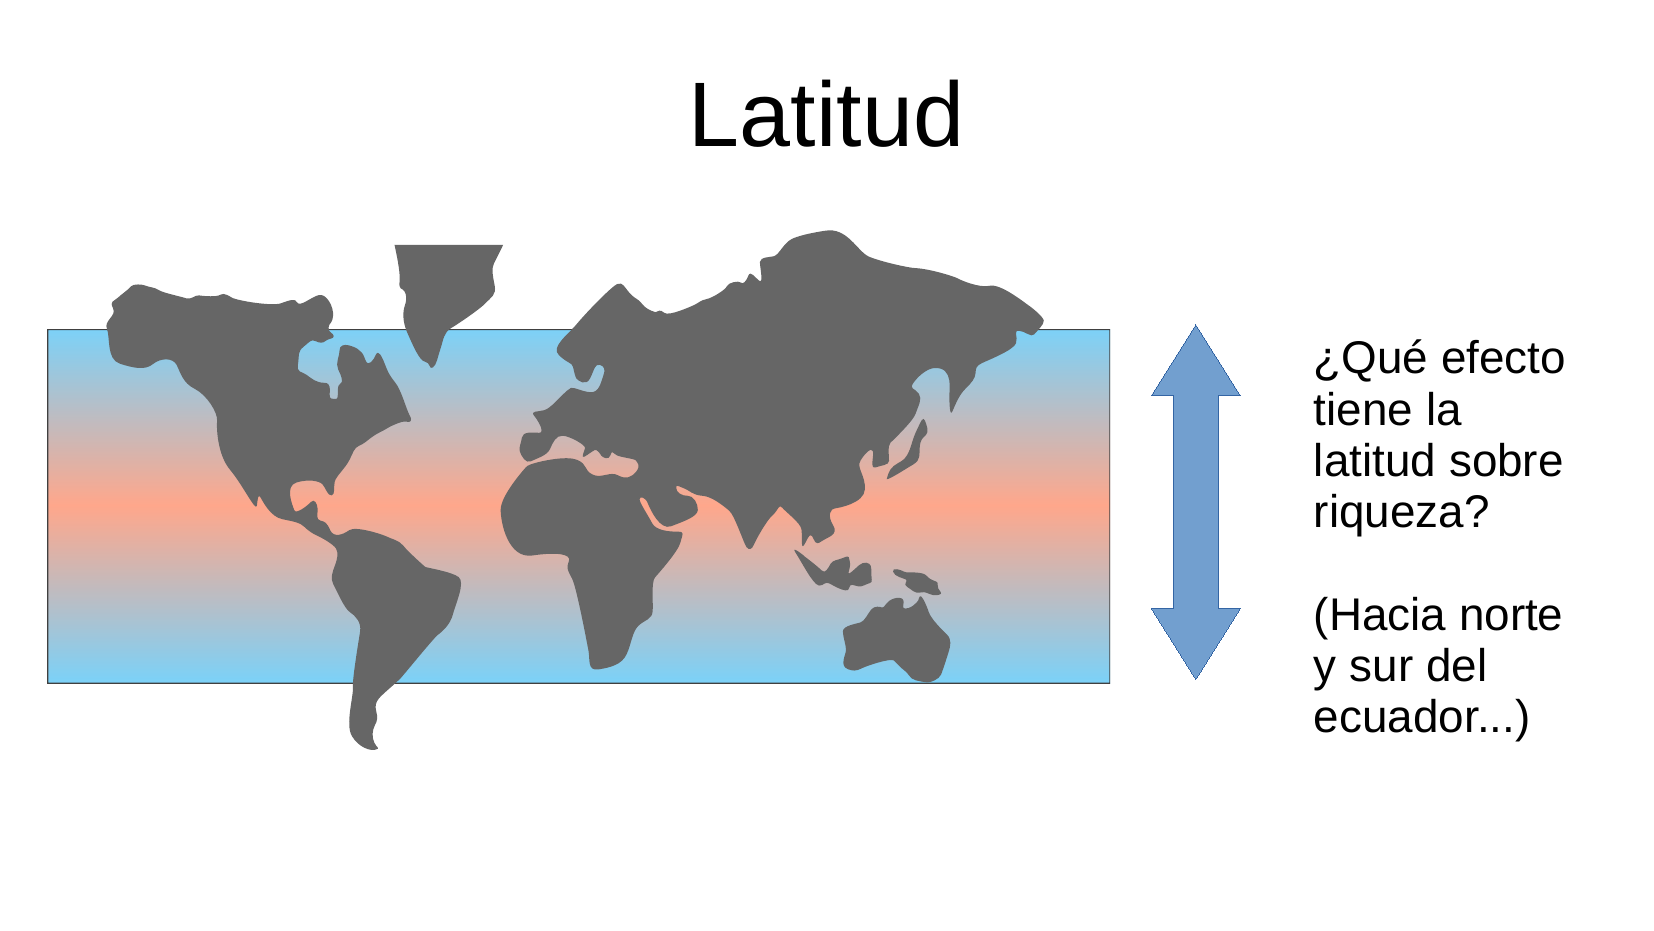

# Latitud
¿Qué efecto tiene la latitud sobre riqueza?
(Hacia norte y sur del ecuador...)